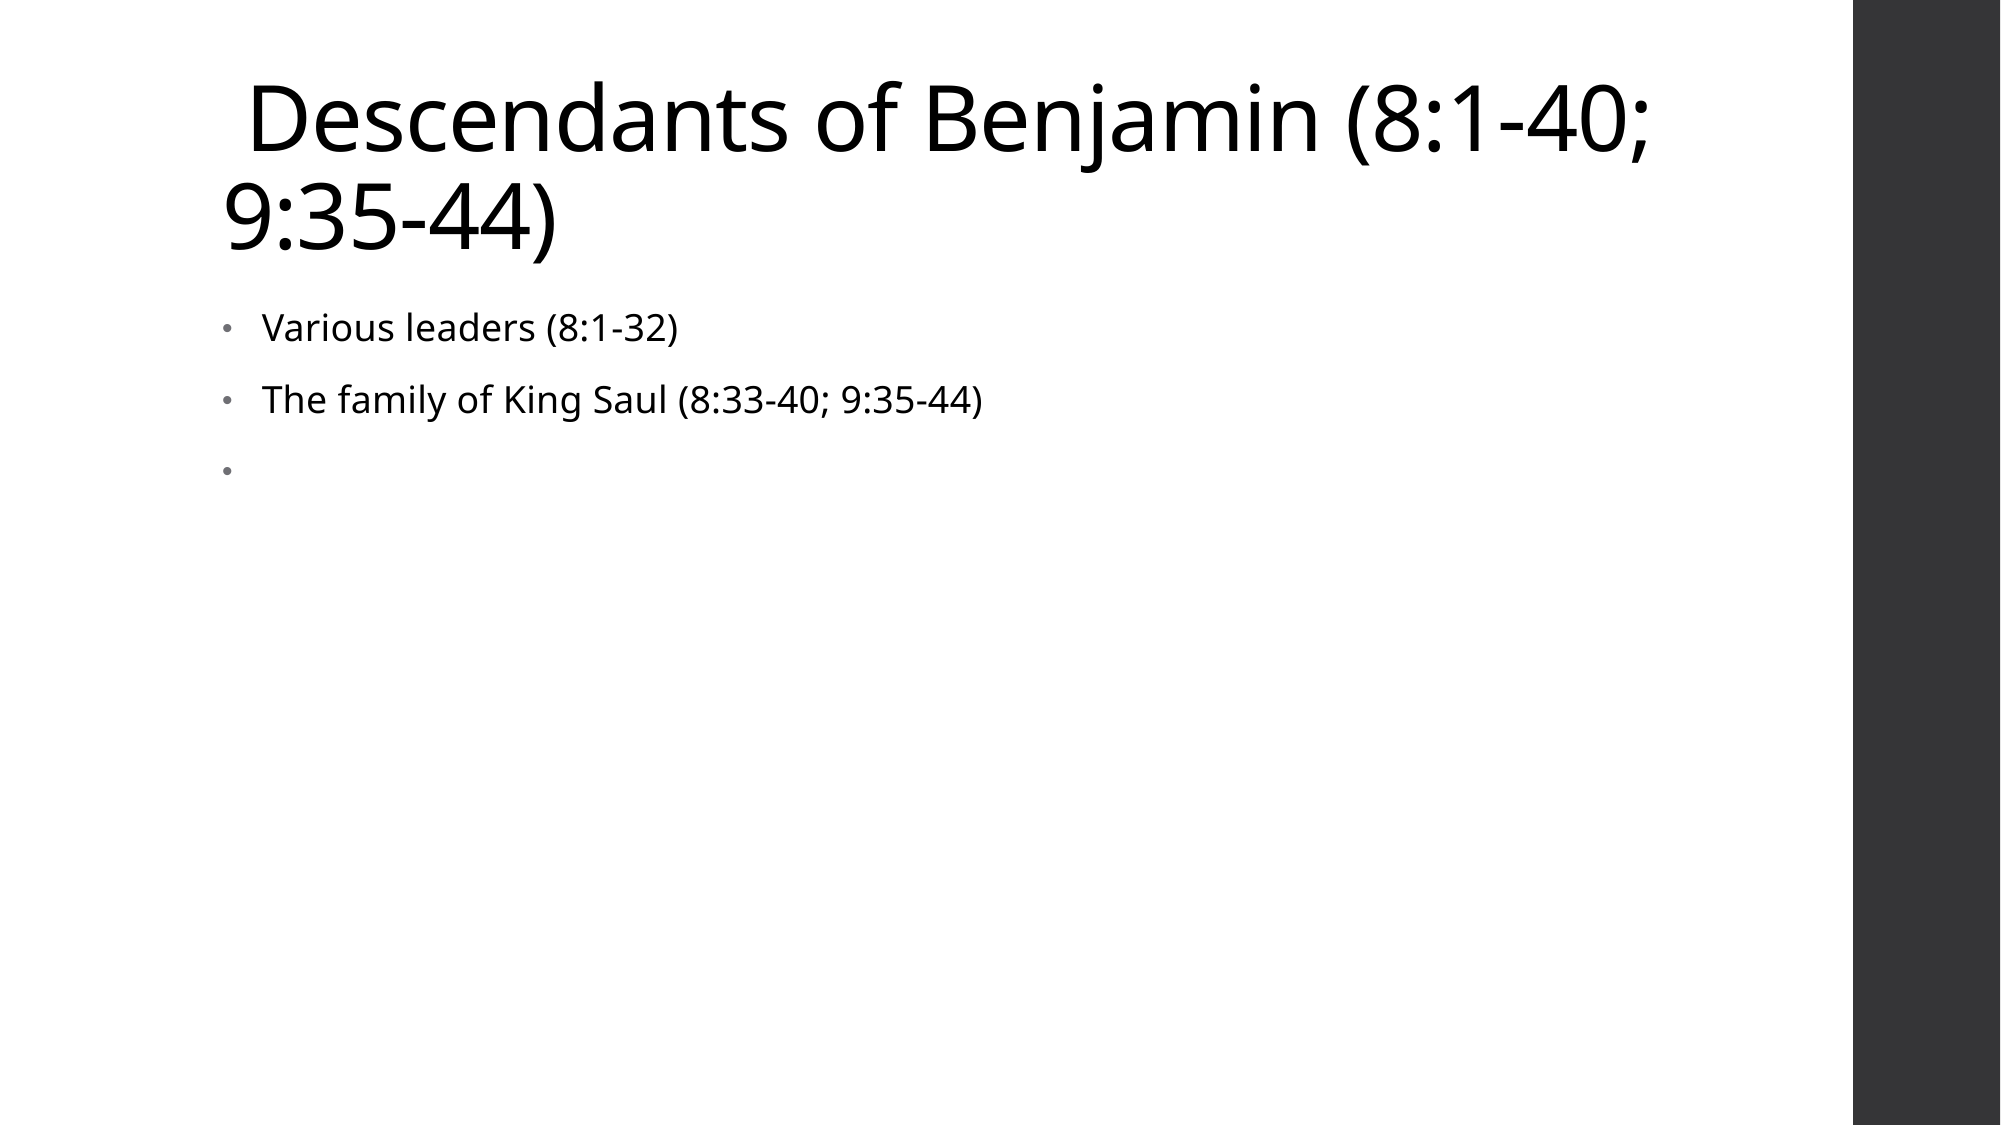

# Descendants of Benjamin (8:1-40; 9:35-44)
 Various leaders (8:1-32)
 The family of King Saul (8:33-40; 9:35-44)